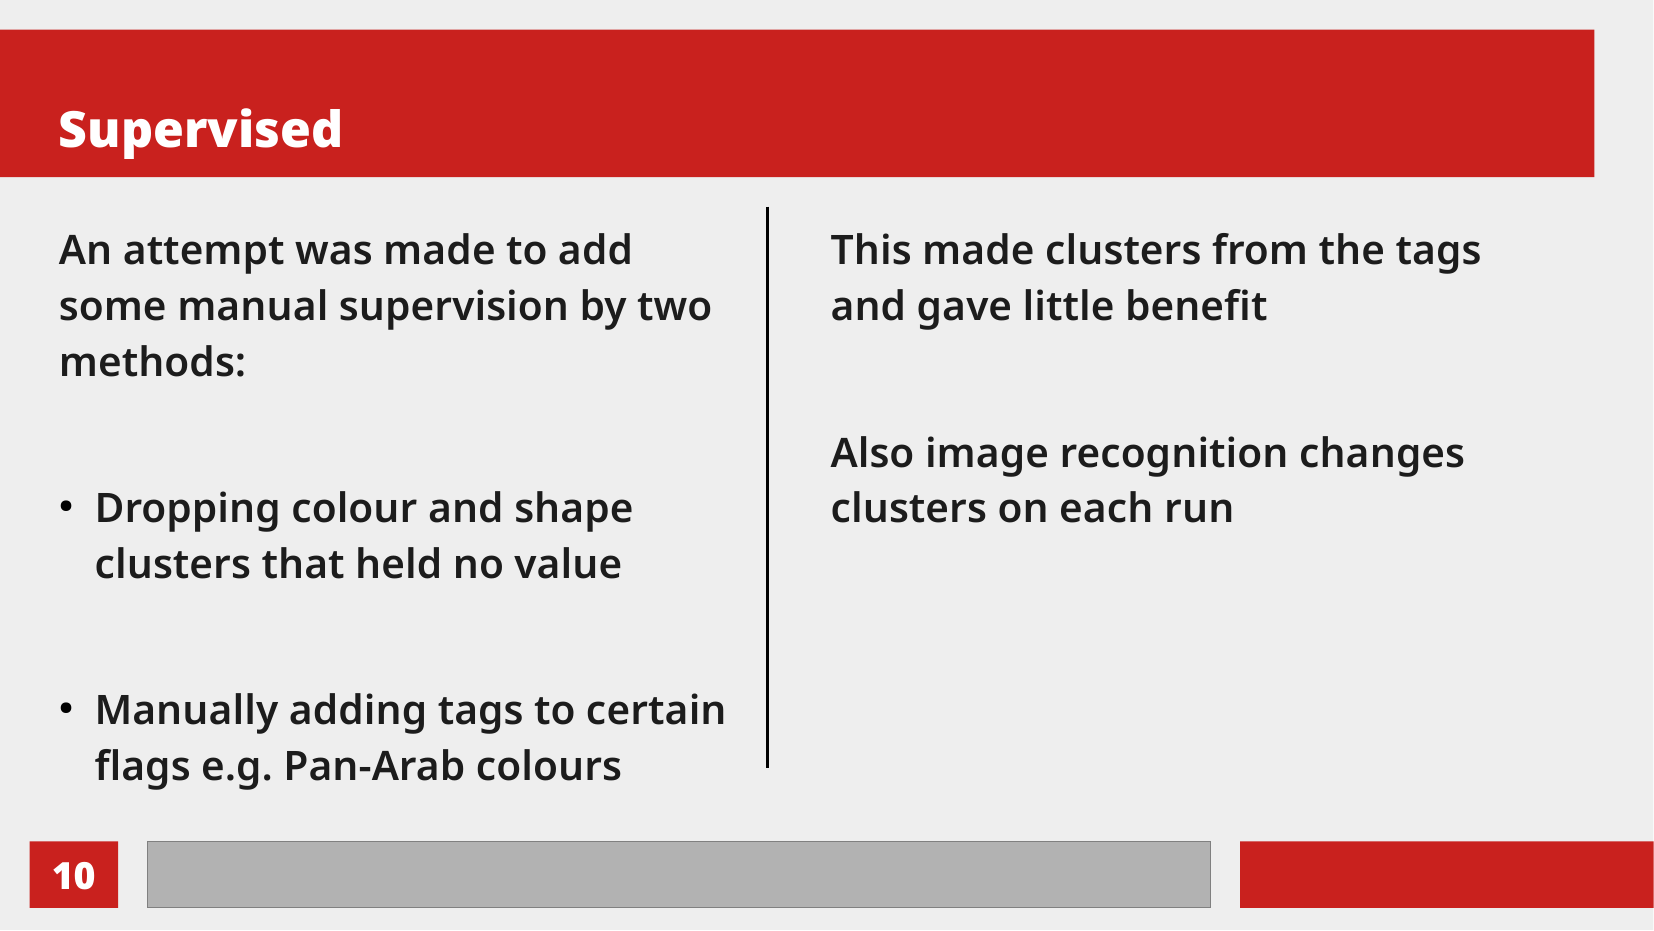

# Supervised
An attempt was made to add some manual supervision by two methods:
Dropping colour and shape clusters that held no value
Manually adding tags to certain flags e.g. Pan-Arab colours
This made clusters from the tags and gave little benefit
Also image recognition changes clusters on each run
10